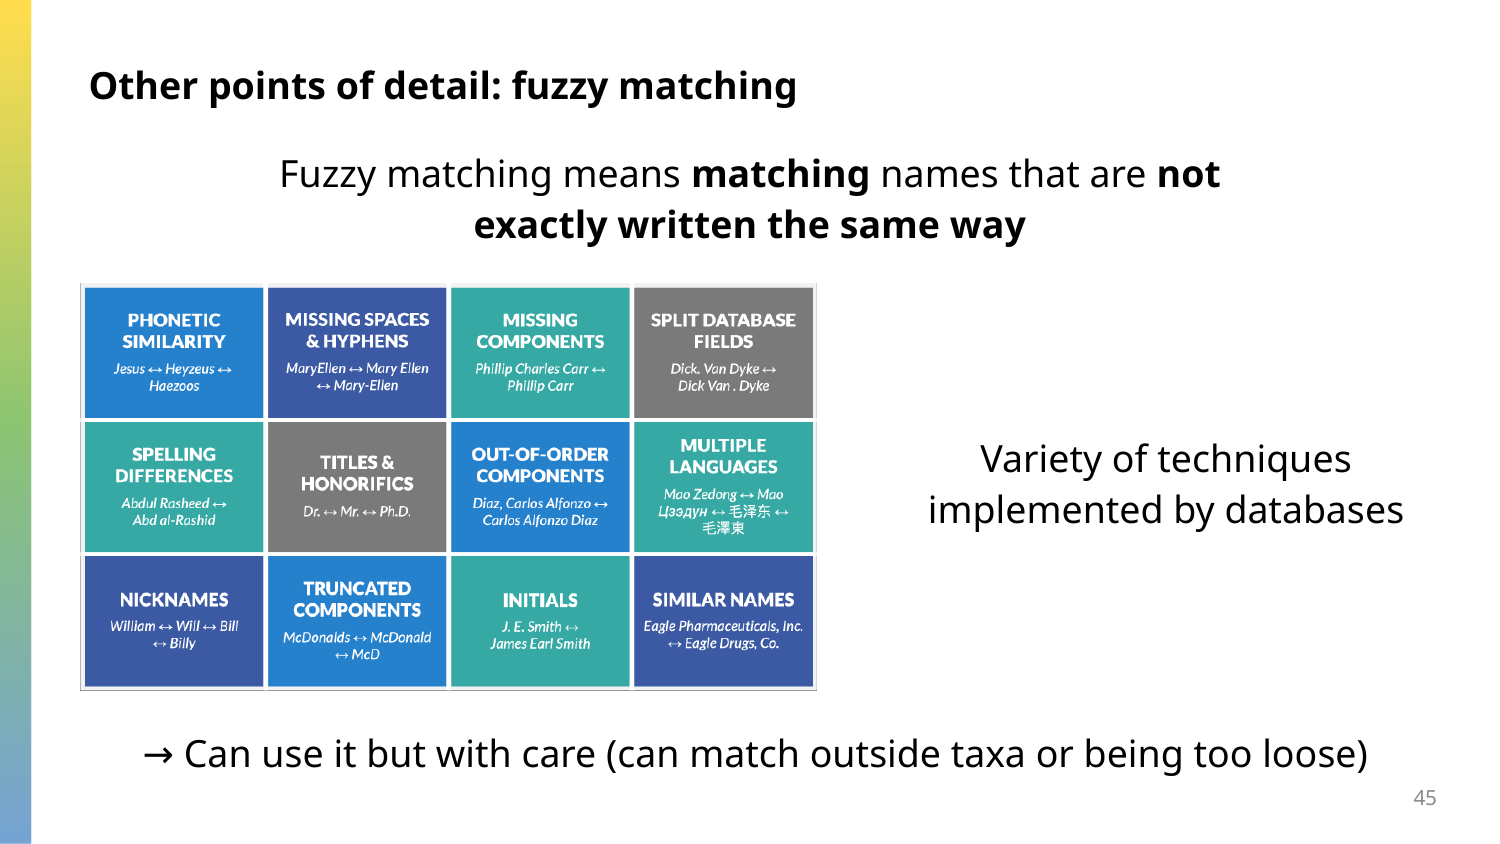

# Other points of detail: fuzzy matching
Fuzzy matching means matching names that are not exactly written the same way
Variety of techniques implemented by databases
→ Can use it but with care (can match outside taxa or being too loose)
45